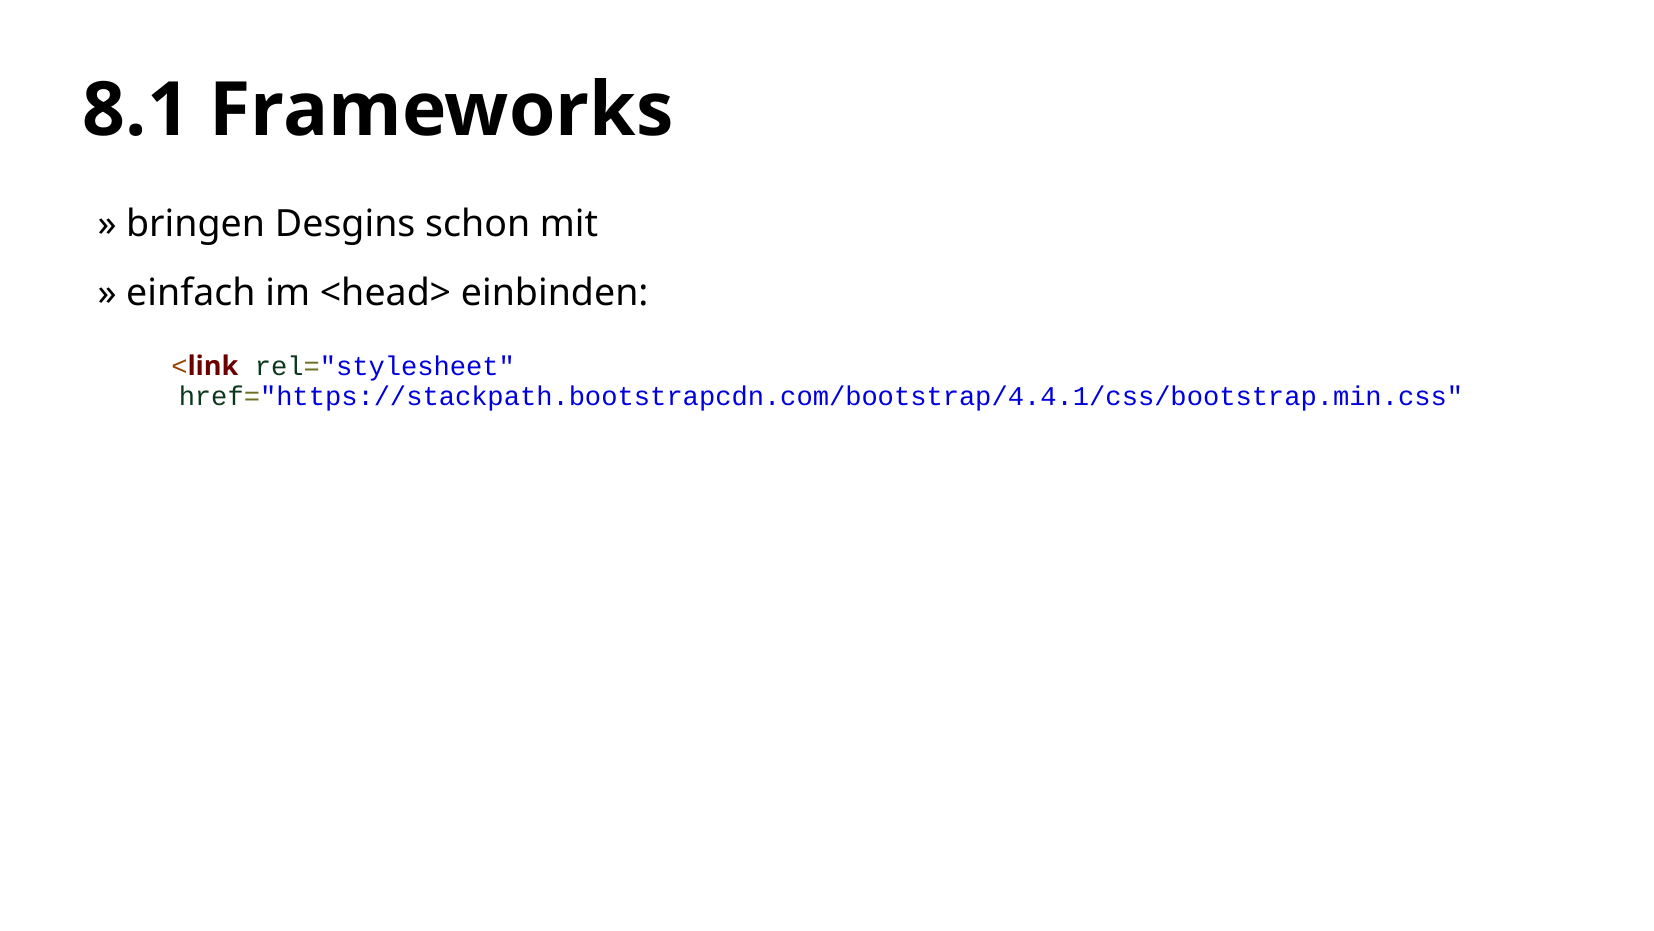

# 8.1 Frameworks
» bringen Desgins schon mit
» einfach im <head> einbinden:
	<link rel="stylesheet"
 href="https://stackpath.bootstrapcdn.com/bootstrap/4.4.1/css/bootstrap.min.css"